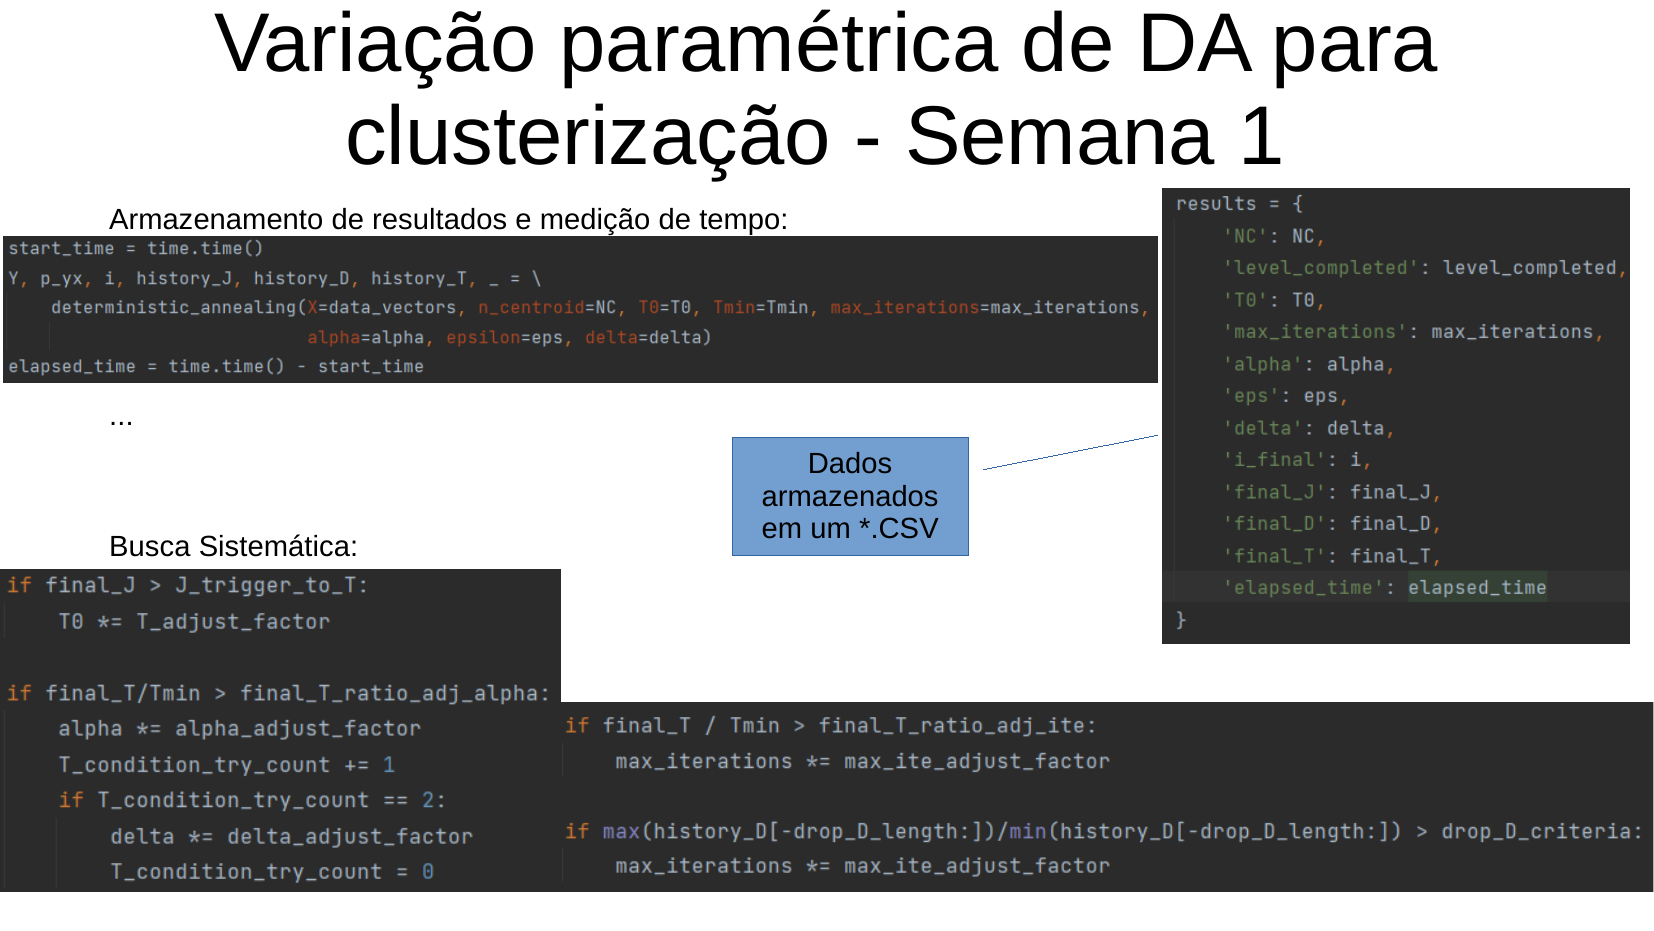

# Variação paramétrica de DA para clusterização - Semana 1
Armazenamento de resultados e medição de tempo:
...
Busca Sistemática:
Dados armazenados em um *.CSV